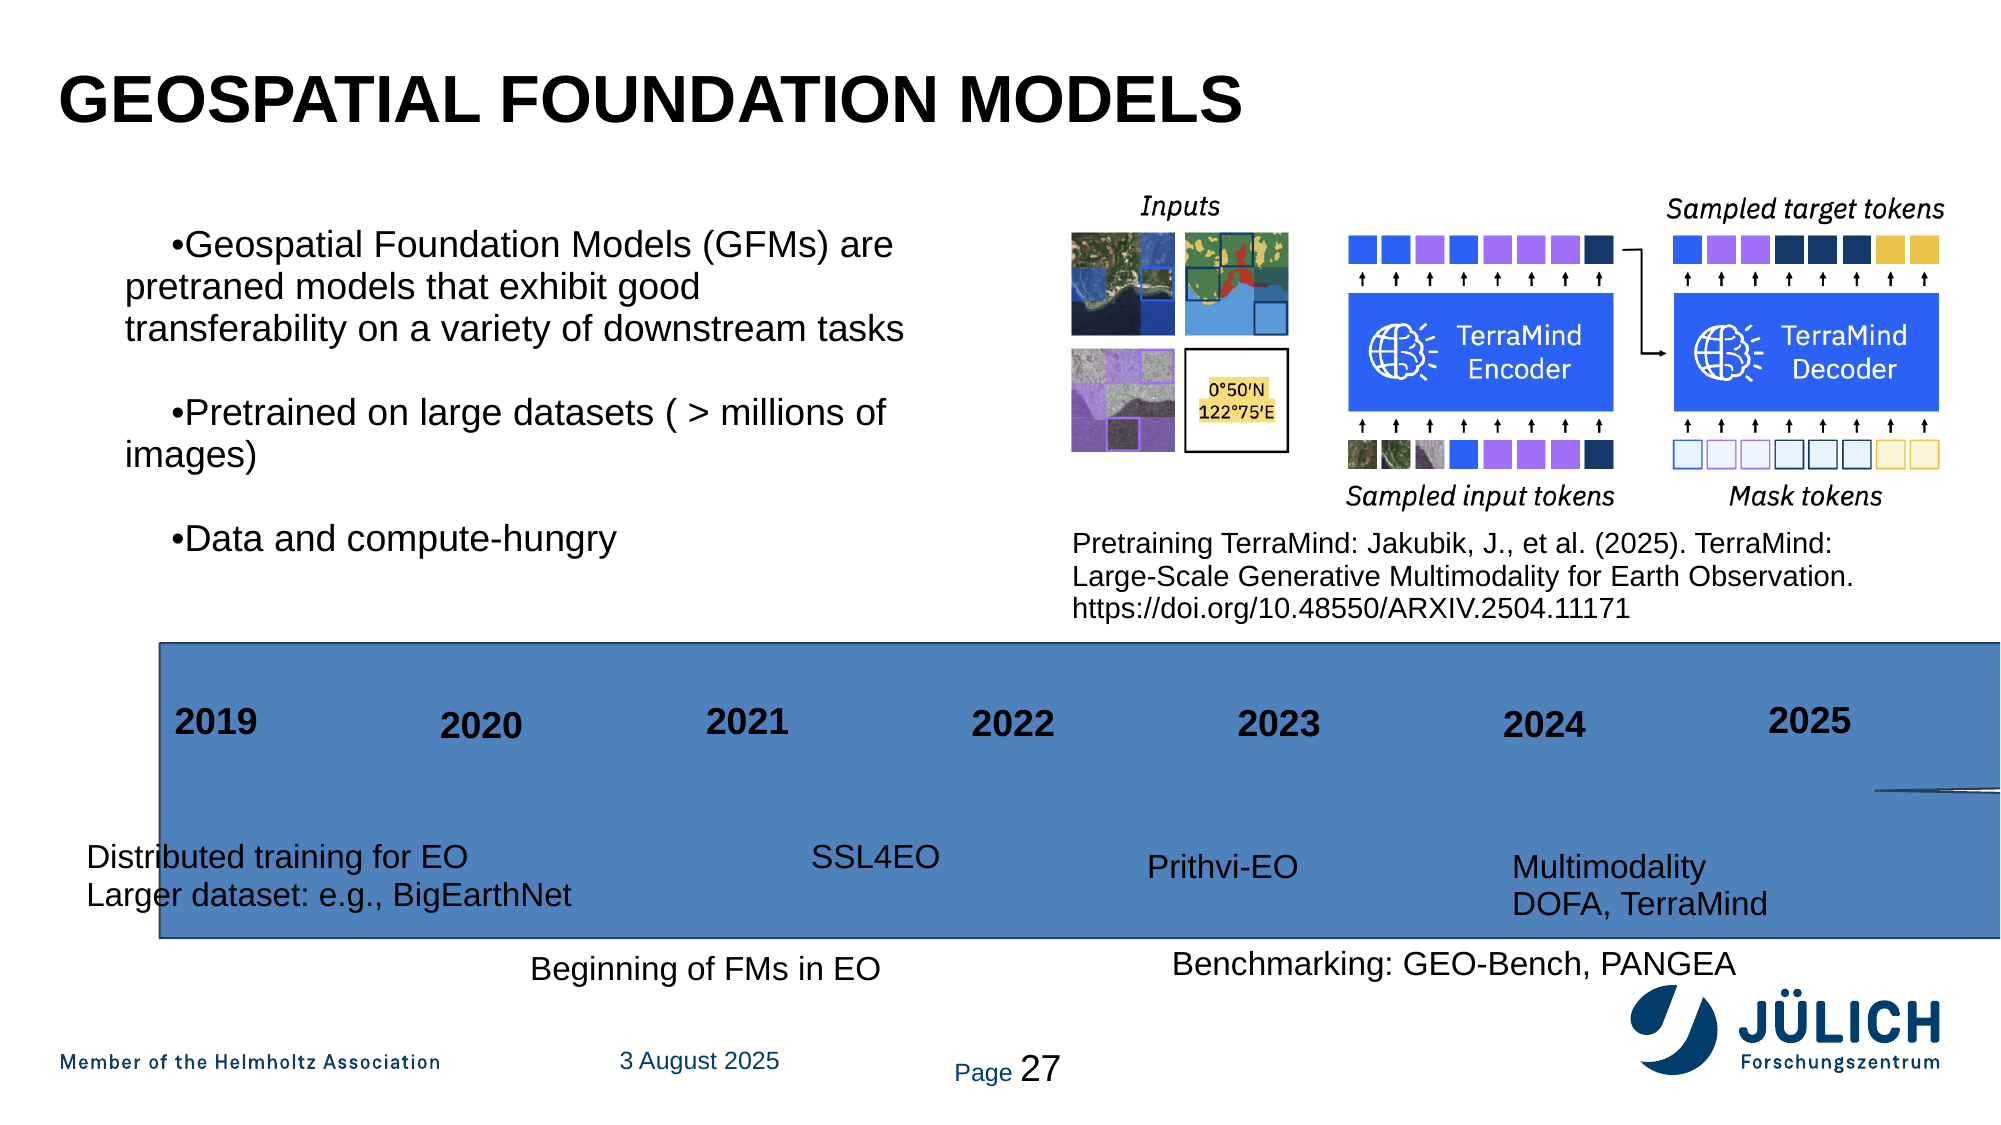

# Geospatial foundation models
Geospatial Foundation Models (GFMs) are pretraned models that exhibit good transferability on a variety of downstream tasks
Pretrained on large datasets ( > millions of images)
Data and compute-hungry
Pretraining TerraMind: Jakubik, J., et al. (2025). TerraMind: Large-Scale Generative Multimodality for Earth Observation. https://doi.org/10.48550/ARXIV.2504.11171
2025
2019
2021
2022
2023
2024
2020
Distributed training for EO
Larger dataset: e.g., BigEarthNet
SSL4EO
Prithvi-EO
Multimodality
DOFA, TerraMind
Benchmarking: GEO-Bench, PANGEA
Beginning of FMs in EO
3 August 2025
Page